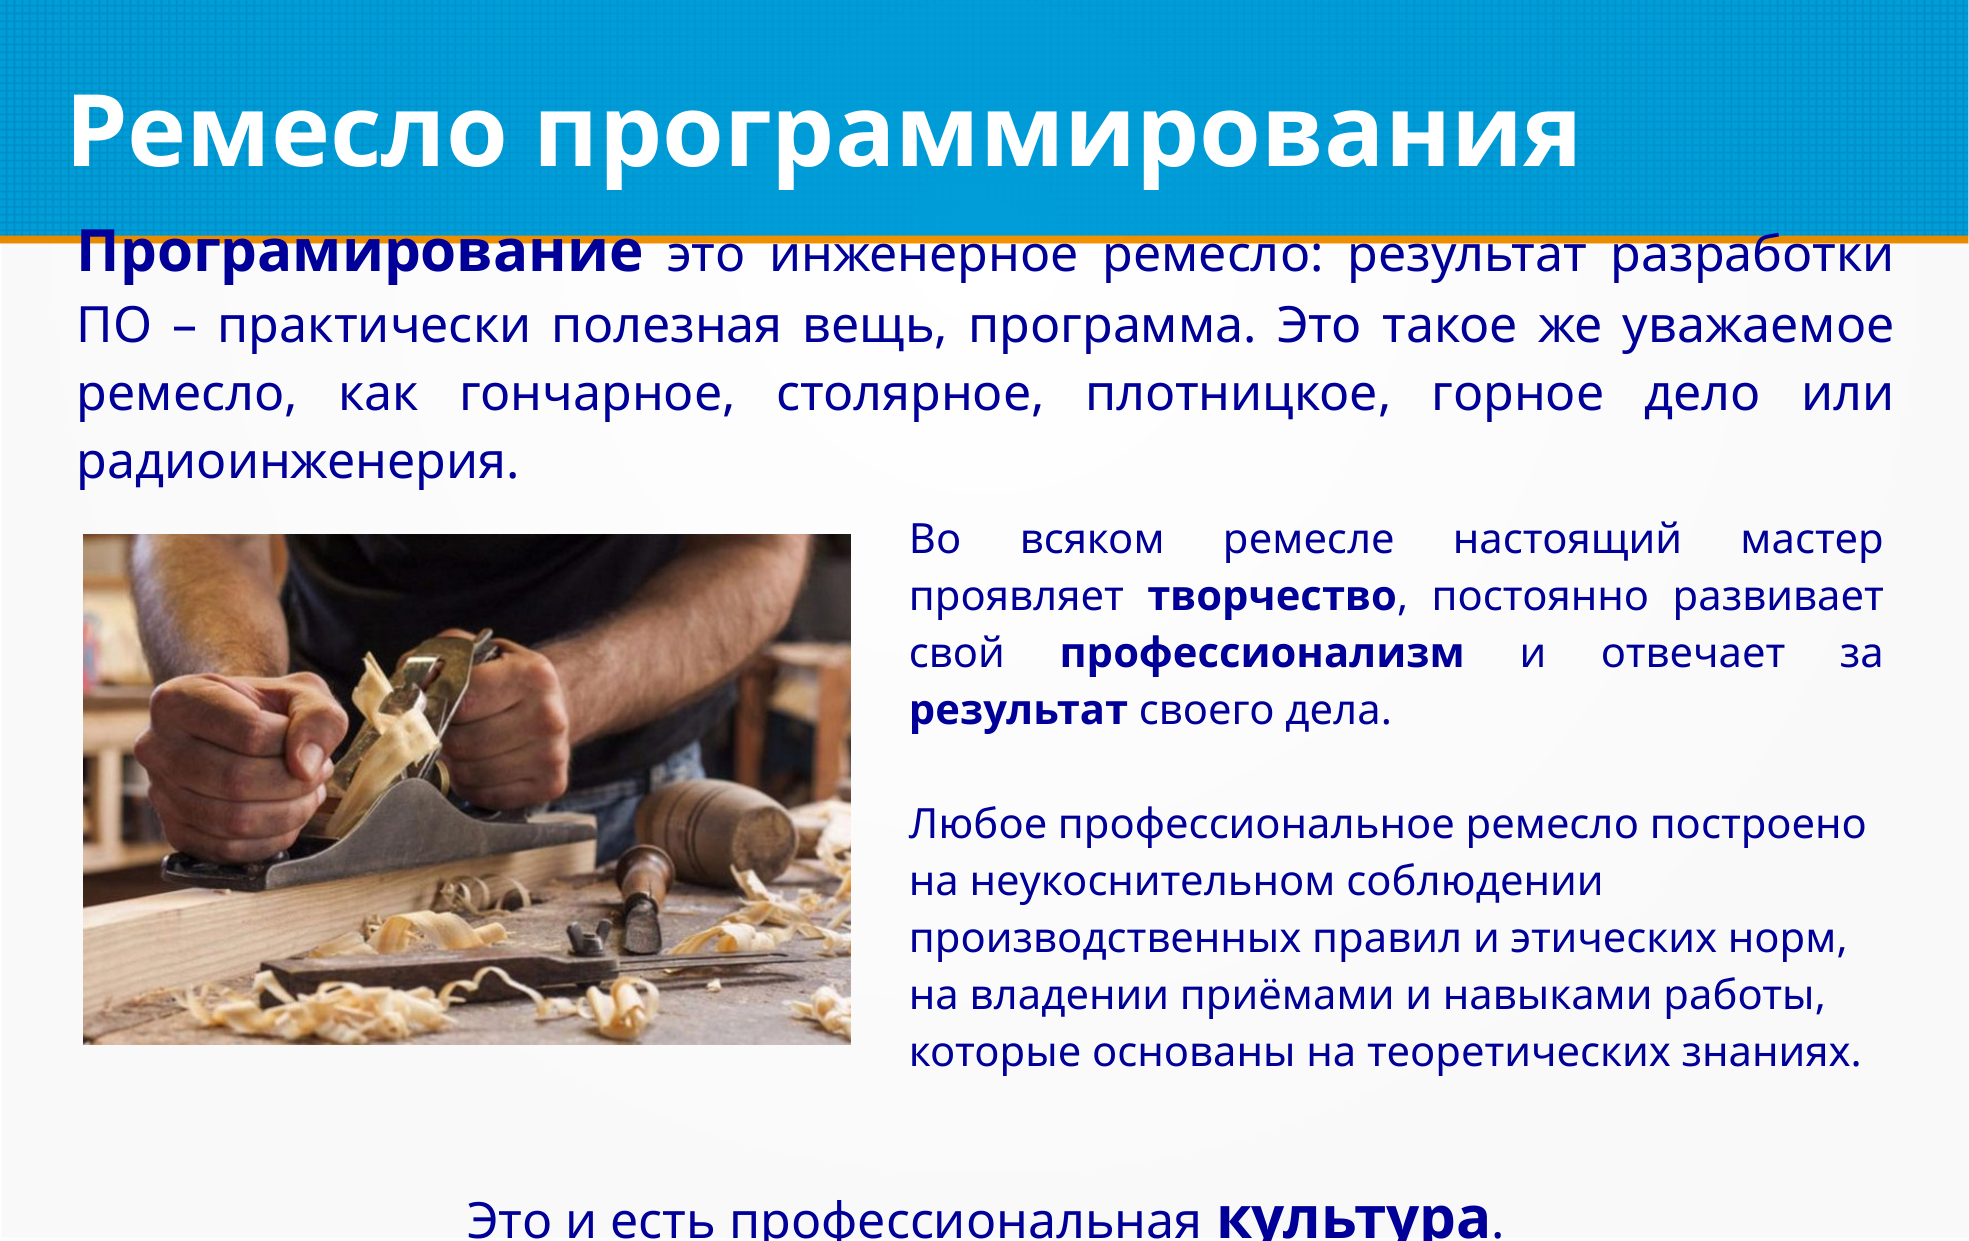

Ремесло программирования
Програмирование это инженерное ремесло: результат разработки ПО – практически полезная вещь, программа. Это такое же уважаемое ремесло, как гончарное, столярное, плотницкое, горное дело или радиоинженерия.
Это и есть профессиональная культура.
Во всяком ремесле настоящий мастер проявляет творчество, постоянно развивает свой профессионализм и отвечает за результат своего дела.
Любое профессиональное ремесло построено
на неукоснительном соблюдении производственных правил и этических норм,
на владении приёмами и навыками работы, которые основаны на теоретических знаниях.